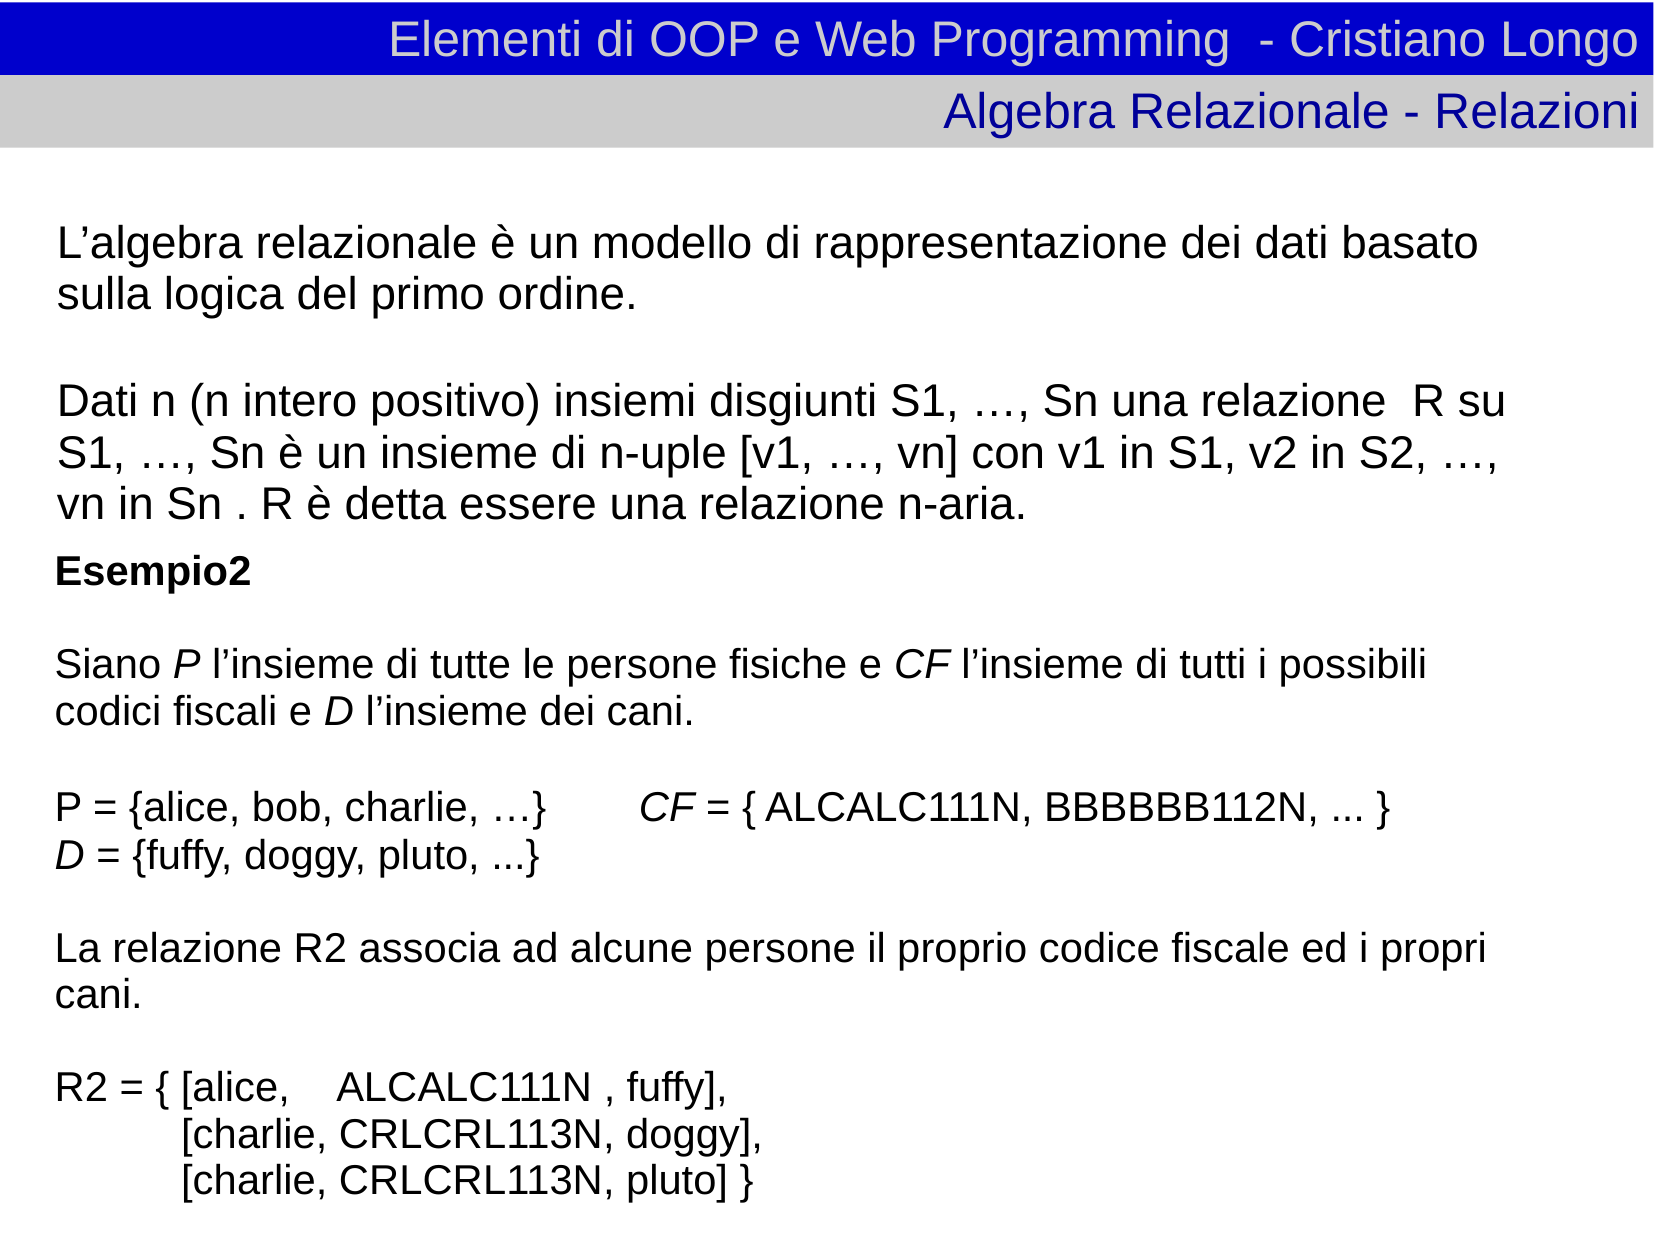

# Elementi di OOP e Web Programming - Cristiano Longo
Algebra Relazionale - Relazioni
L’algebra relazionale è un modello di rappresentazione dei dati basato sulla logica del primo ordine.
Dati n (n intero positivo) insiemi disgiunti S1, …, Sn una relazione R su S1, …, Sn è un insieme di n-uple [v1, …, vn] con v1 in S1, v2 in S2, …, vn in Sn . R è detta essere una relazione n-aria.
Esempio2
Siano P l’insieme di tutte le persone fisiche e CF l’insieme di tutti i possibili codici fiscali e D l’insieme dei cani.
P = {alice, bob, charlie, …} CF = { ALCALC111N, BBBBBB112N, ... }
D = {fuffy, doggy, pluto, ...}
La relazione R2 associa ad alcune persone il proprio codice fiscale ed i propri cani.
R2 = { [alice, ALCALC111N , fuffy],
 [charlie, CRLCRL113N, doggy],
 [charlie, CRLCRL113N, pluto] }